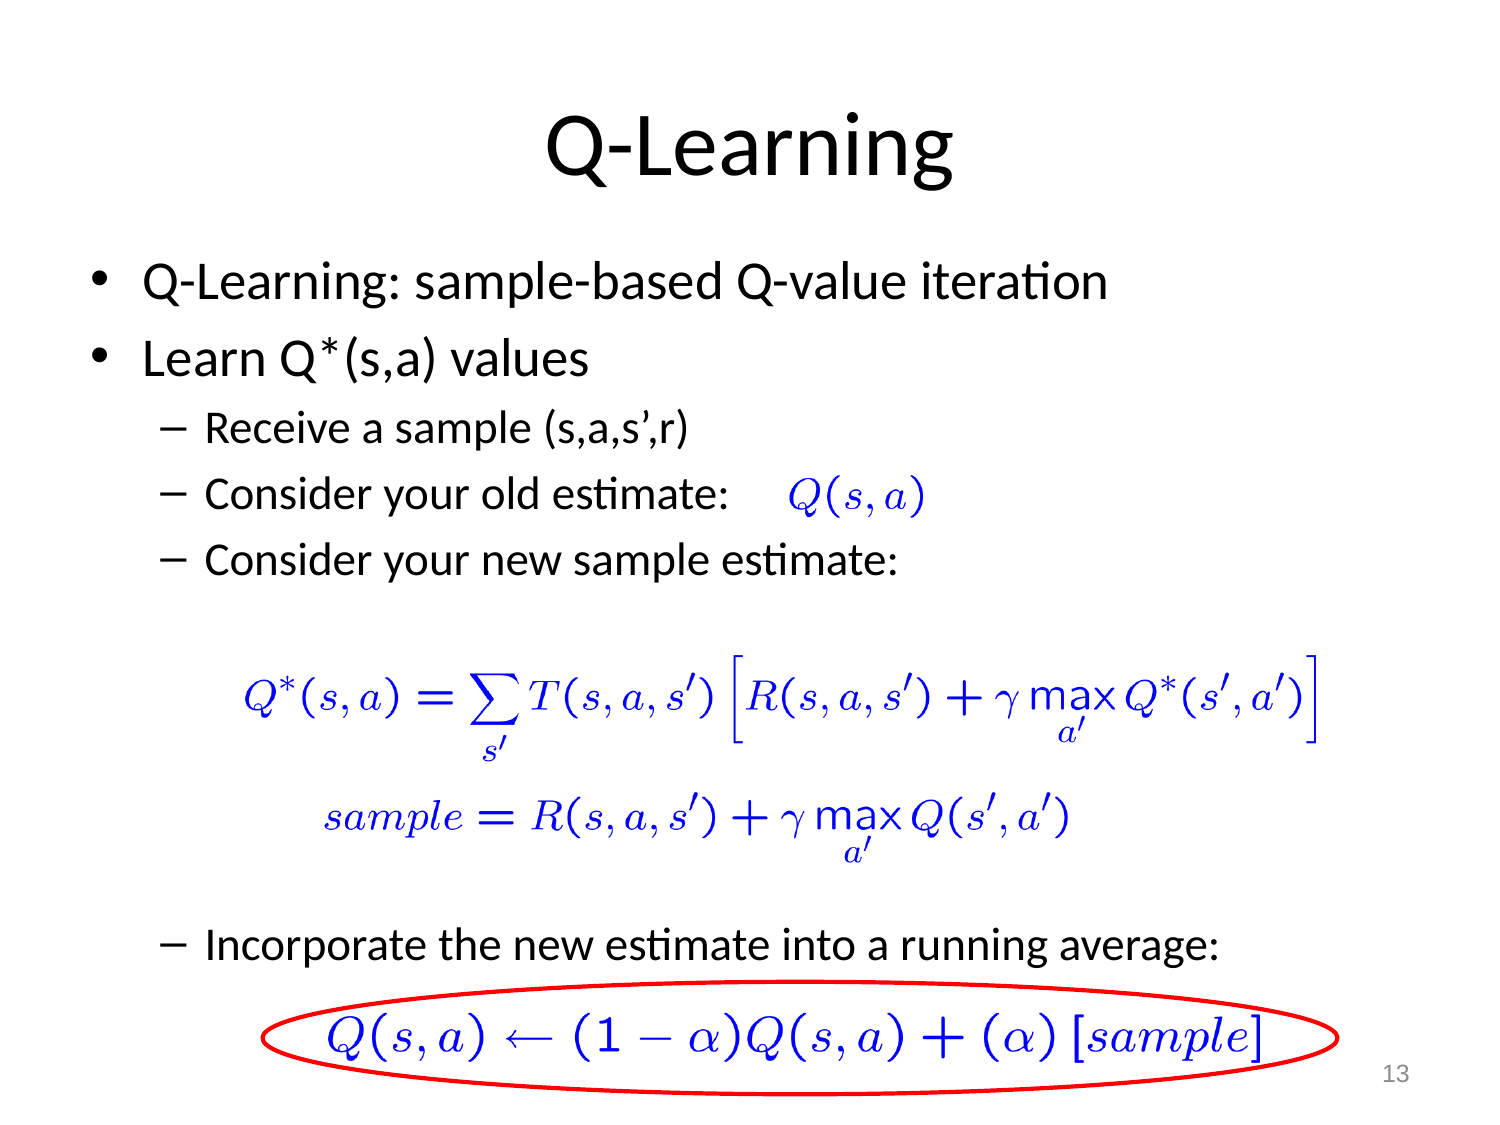

# Q-Learning
Q-Learning: sample-based Q-value iteration
Learn Q*(s,a) values
Receive a sample (s,a,s’,r)
Consider your old estimate:
Consider your new sample estimate:
Incorporate the new estimate into a running average: